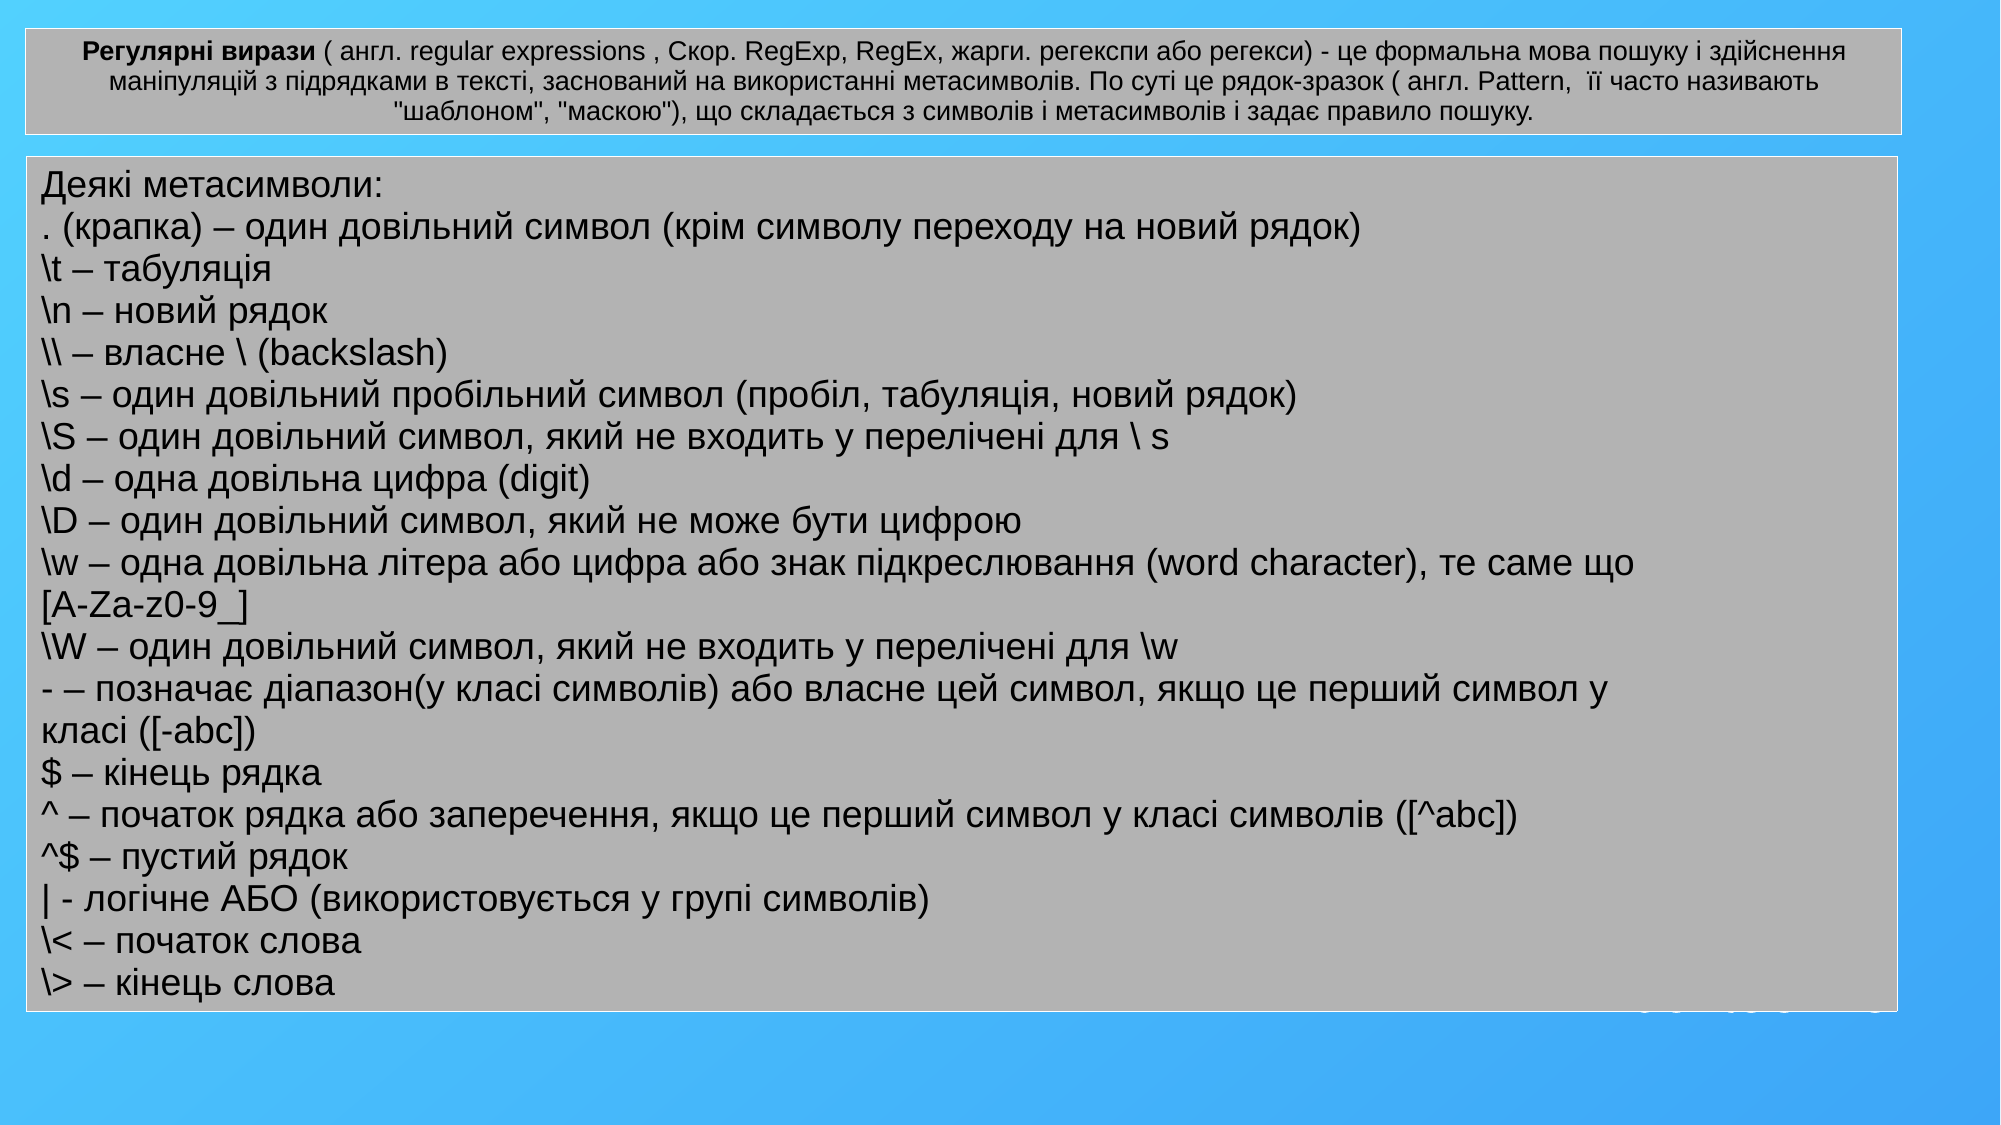

| Регулярні вирази ( англ. regular expressions , Скор. RegExp, RegEx, жарги. регекспи або регекси) - це формальна мова пошуку і здійснення маніпуляцій з підрядками в тексті, заснований на використанні метасимволів. По суті це рядок-зразок ( англ. Pattern, її часто називають "шаблоном", "маскою"), що складається з символів і метасимволів і задає правило пошуку. |
| --- |
| Деякі метасимволи: . (крапка) – один довільний символ (крім символу переходу на новий рядок) \t – табуляція \n – новий рядок \\ – власне \ (backslash) \s – один довільний пробільний символ (пробіл, табуляція, новий рядок) \S – один довільний символ, який не входить у перелічені для \ s \d – одна довільна цифра (digit) \D – один довільний символ, який не може бути цифрою \w – одна довільна літера або цифра або знак підкреслювання (word character), те саме що [A-Za-z0-9\_] \W – один довільний символ, який не входить у перелічені для \w - – позначає діапазон(у класі символів) або власне цей символ, якщо це перший символ у класі ([-abc]) $ – кінець рядка ^ – початок рядка або заперечення, якщо це перший символ у класі символів ([^abc]) ^$ – пустий рядок | - логічне АБО (використовується у групі символів) \< – початок слова \> – кінець слова |
| --- |